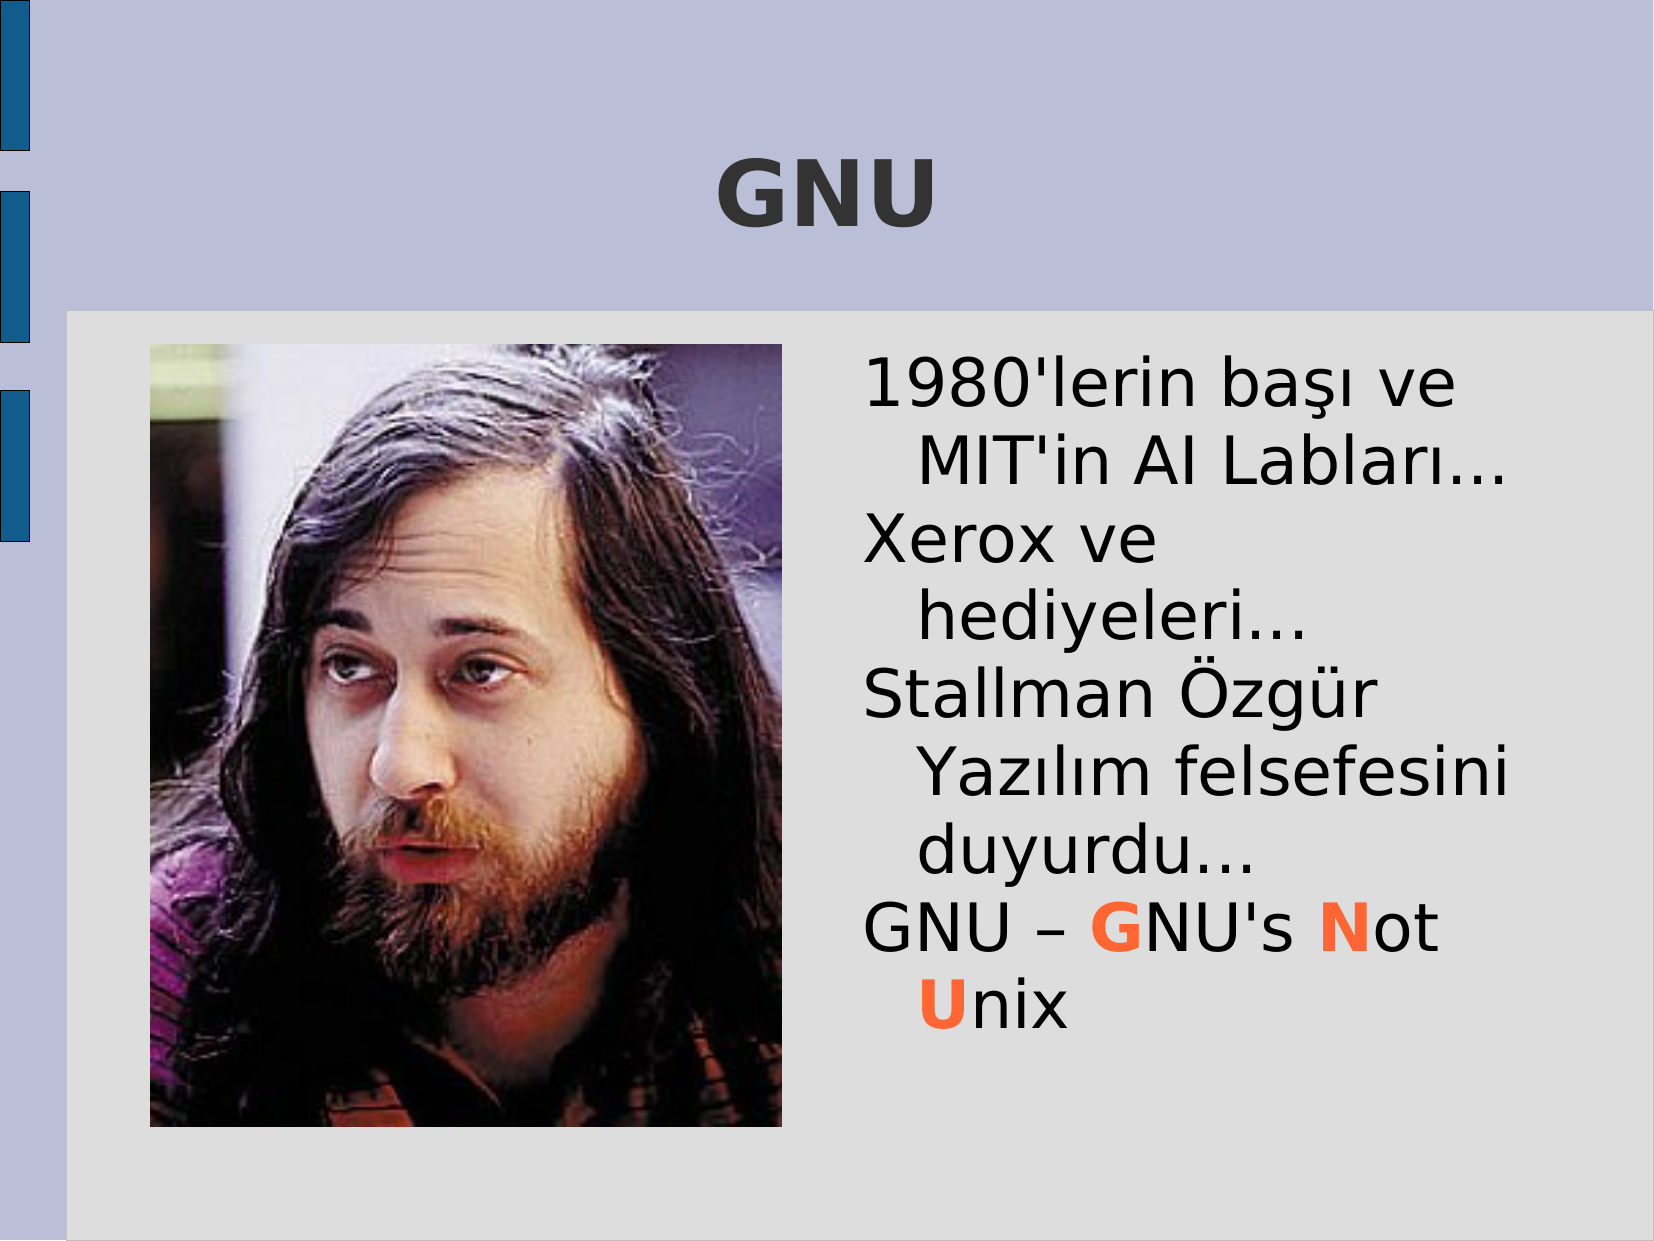

# GNU
1980'lerin başı ve MIT'in AI Labları...
Xerox ve hediyeleri...
Stallman Özgür Yazılım felsefesini duyurdu...
GNU – GNU's Not Unix